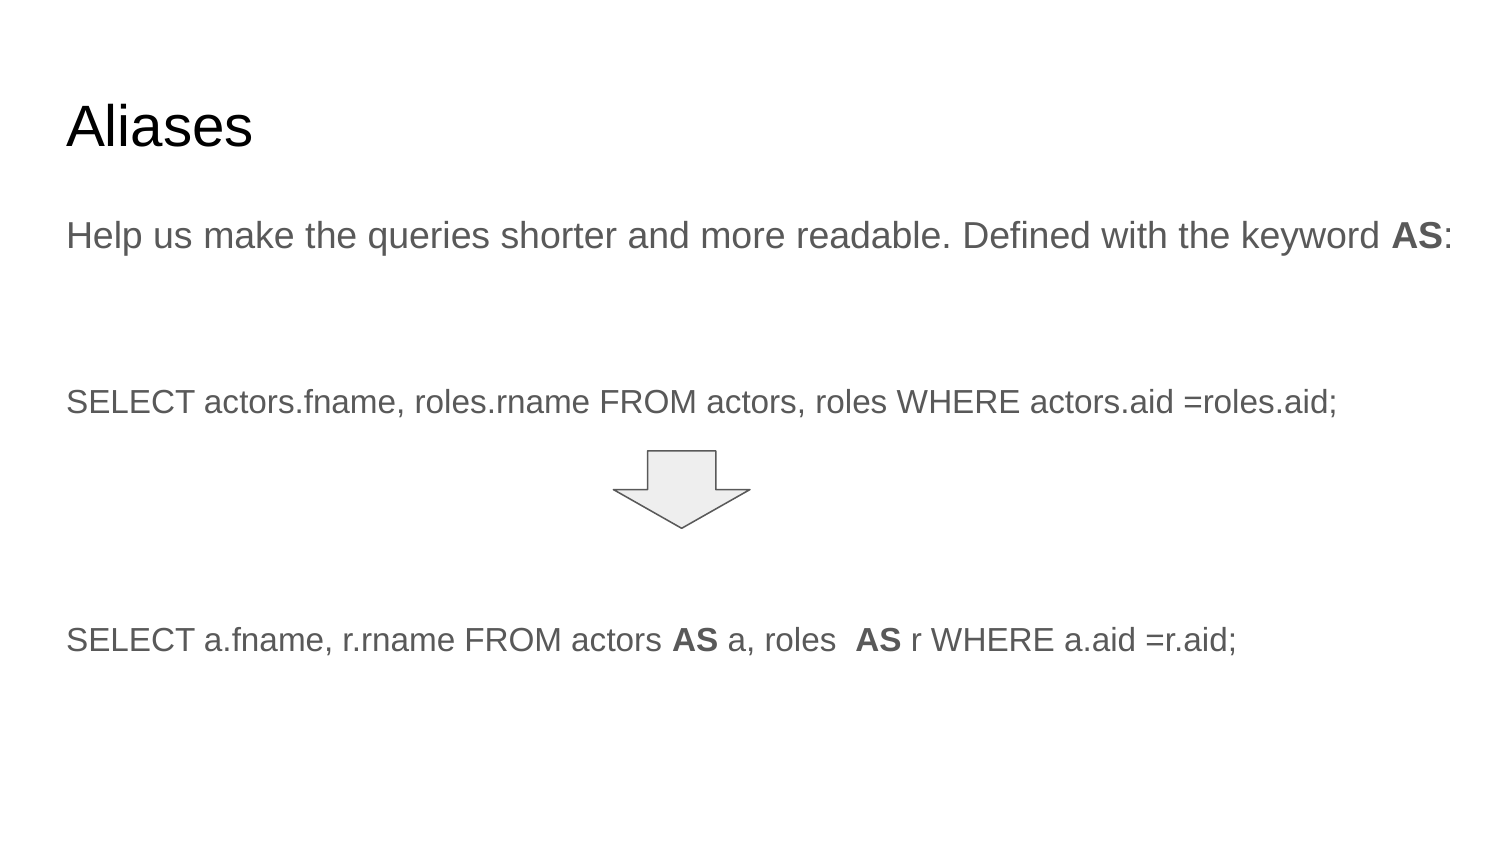

# Aliases
Help us make the queries shorter and more readable. Defined with the keyword AS:
SELECT actors.fname, roles.rname FROM actors, roles WHERE actors.aid =roles.aid;
SELECT a.fname, r.rname FROM actors AS a, roles AS r WHERE a.aid =r.aid;